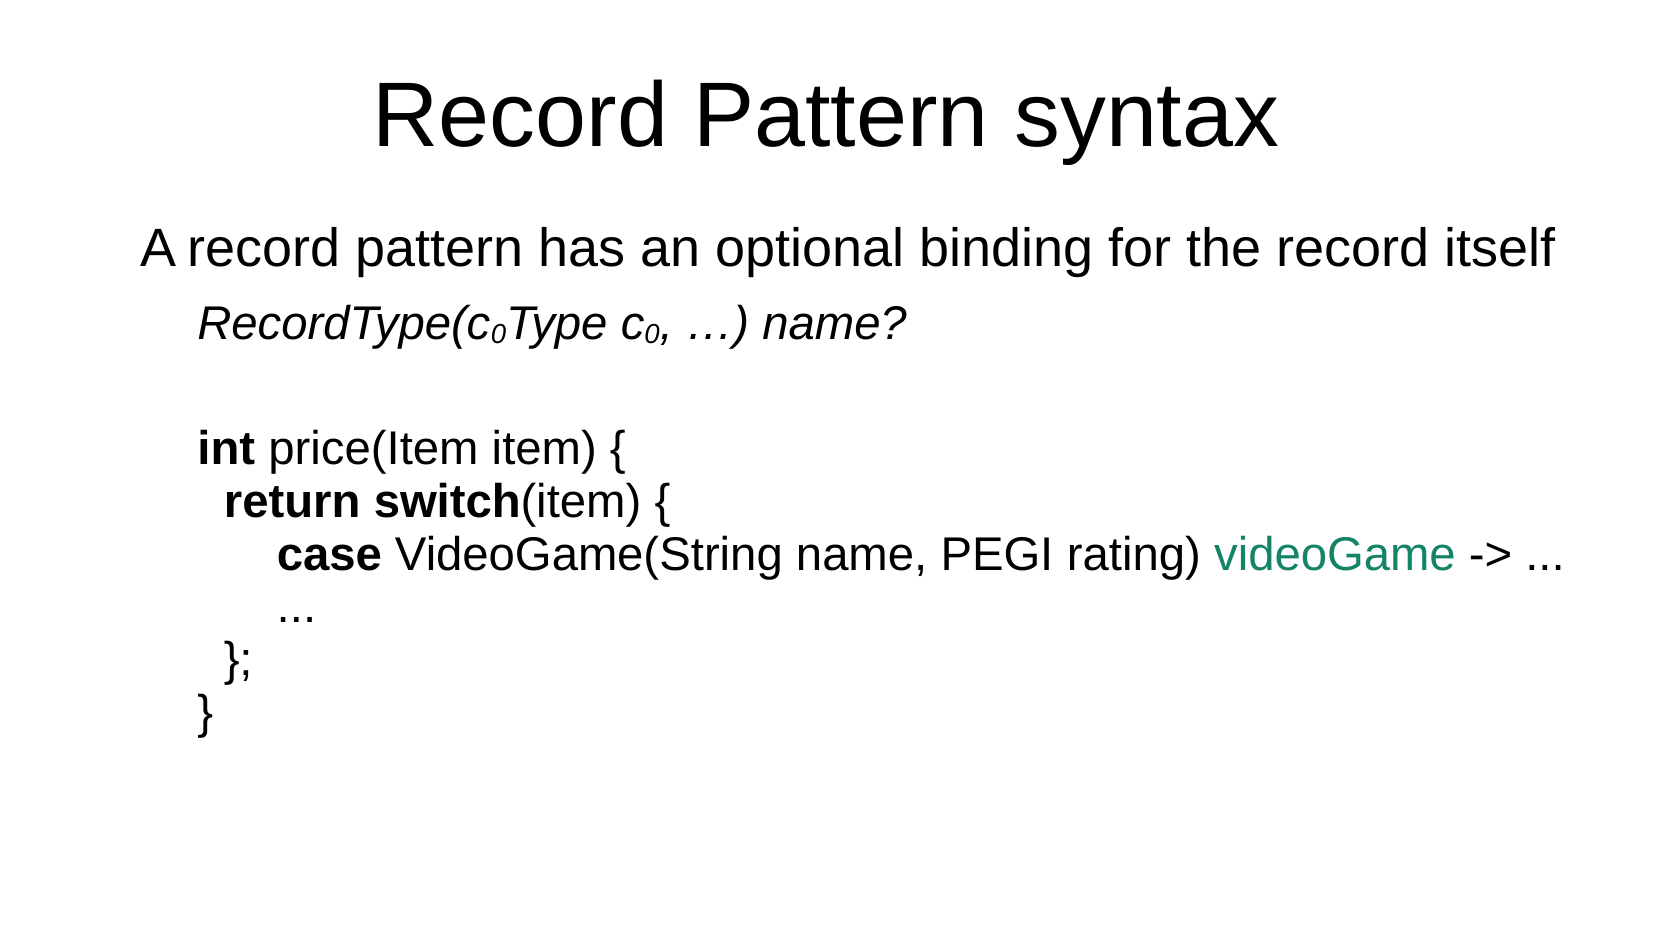

# Record Pattern syntax
A record pattern has an optional binding for the record itself
RecordType(c0Type c0, …) name?
int price(Item item) {
 return switch(item) {
 case VideoGame(String name, PEGI rating) videoGame -> ...
 ...
 };
}